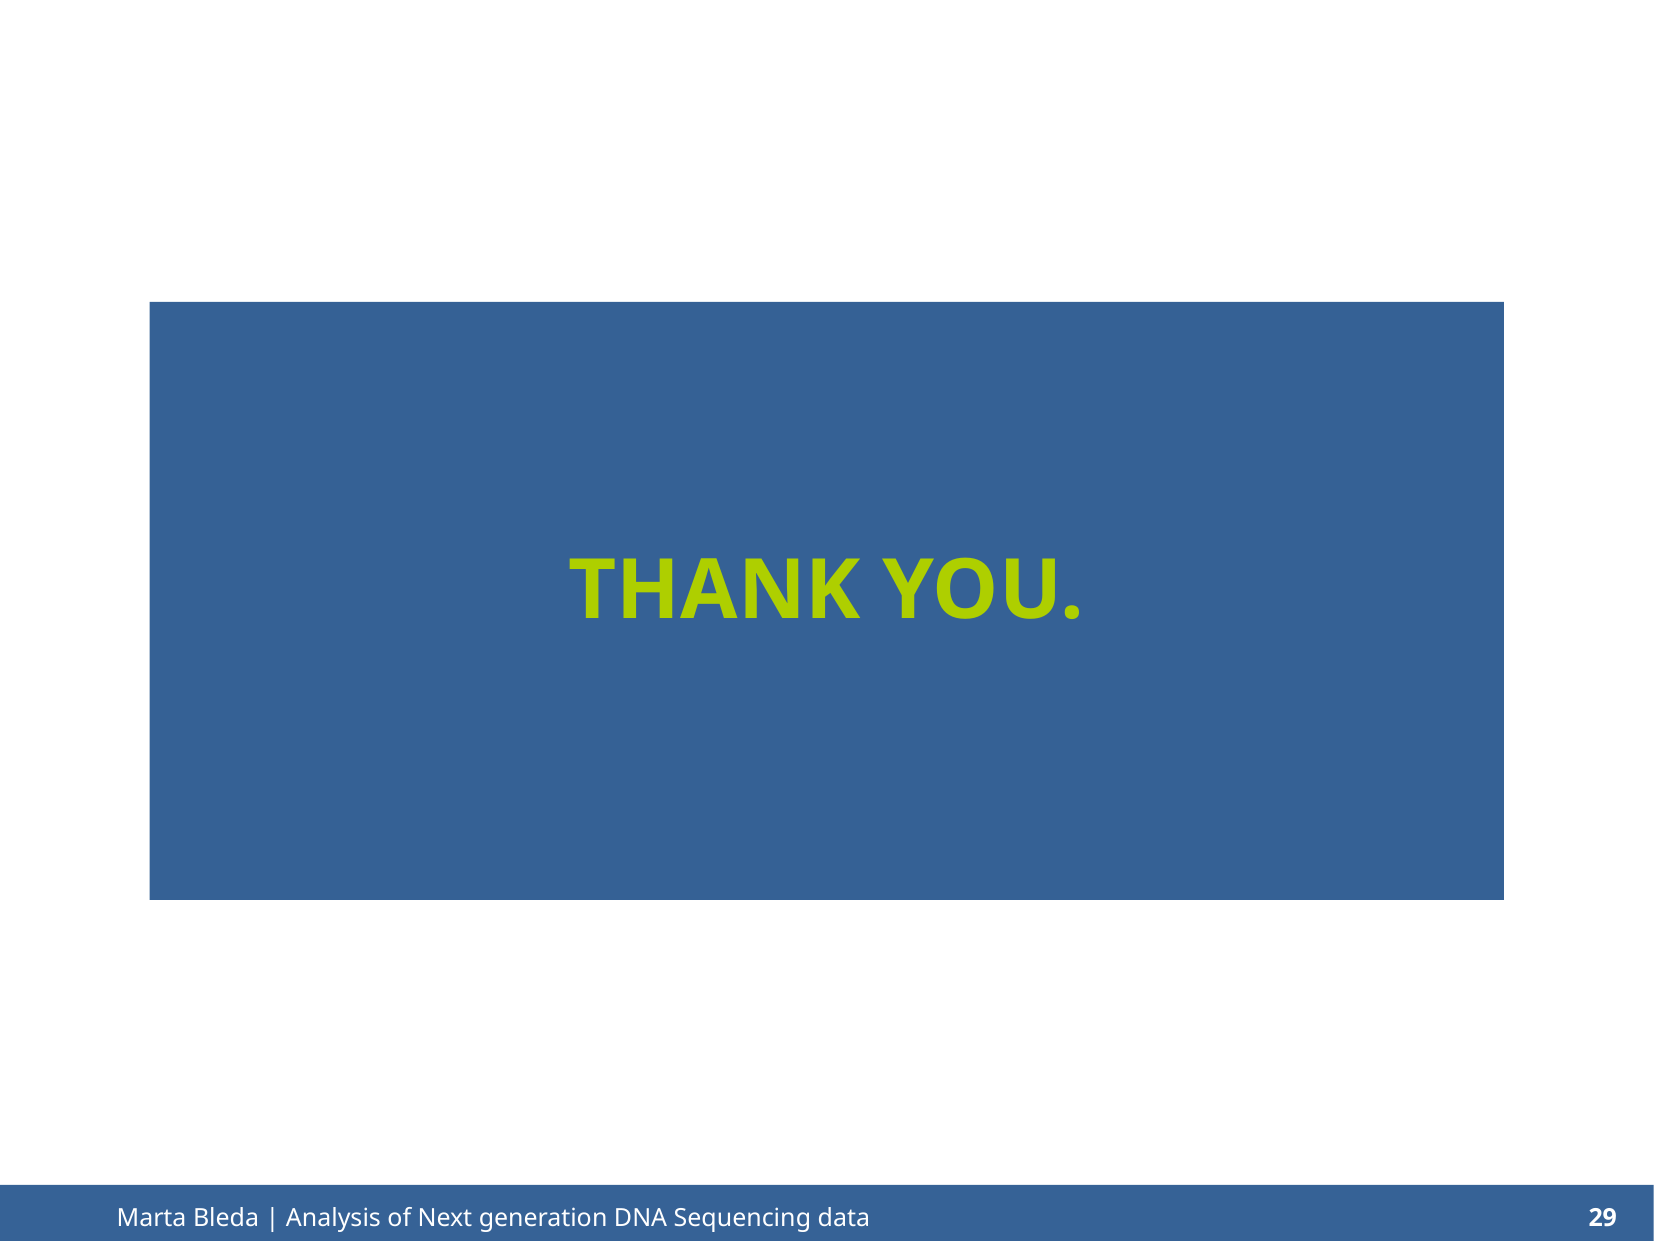

# THANK YOU.
Marta Bleda | Analysis of Next generation DNA Sequencing data
29